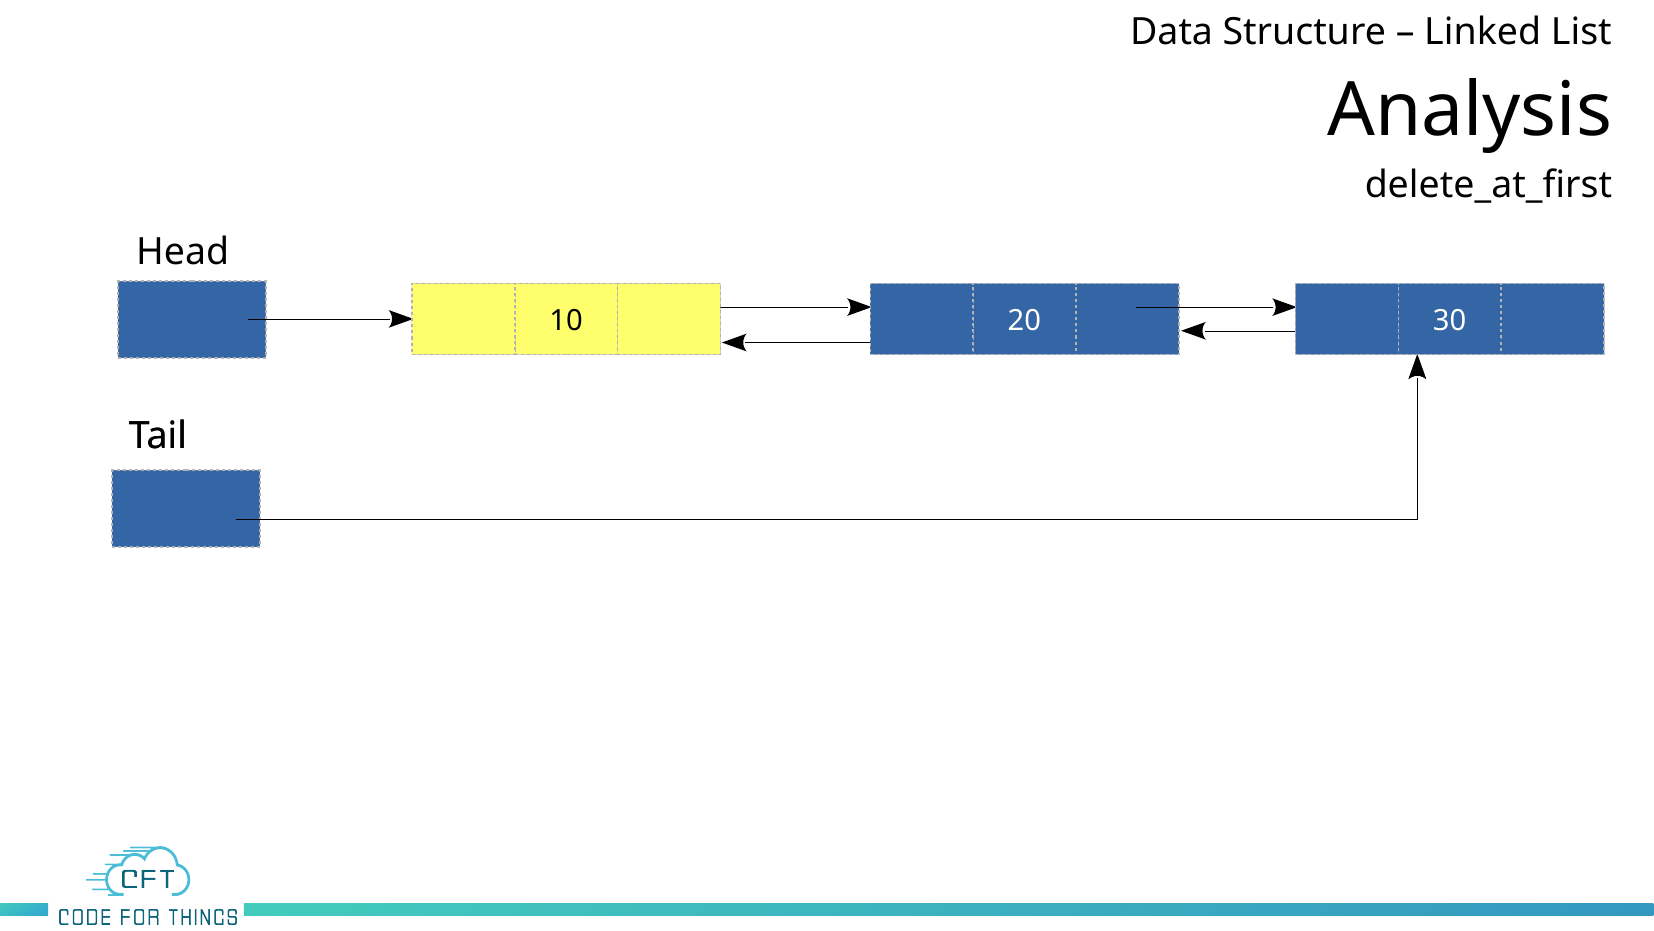

# Data Structure – Linked List Analysis delete_at_first
Head
10
20
20
30
30
Tail
Tail
10